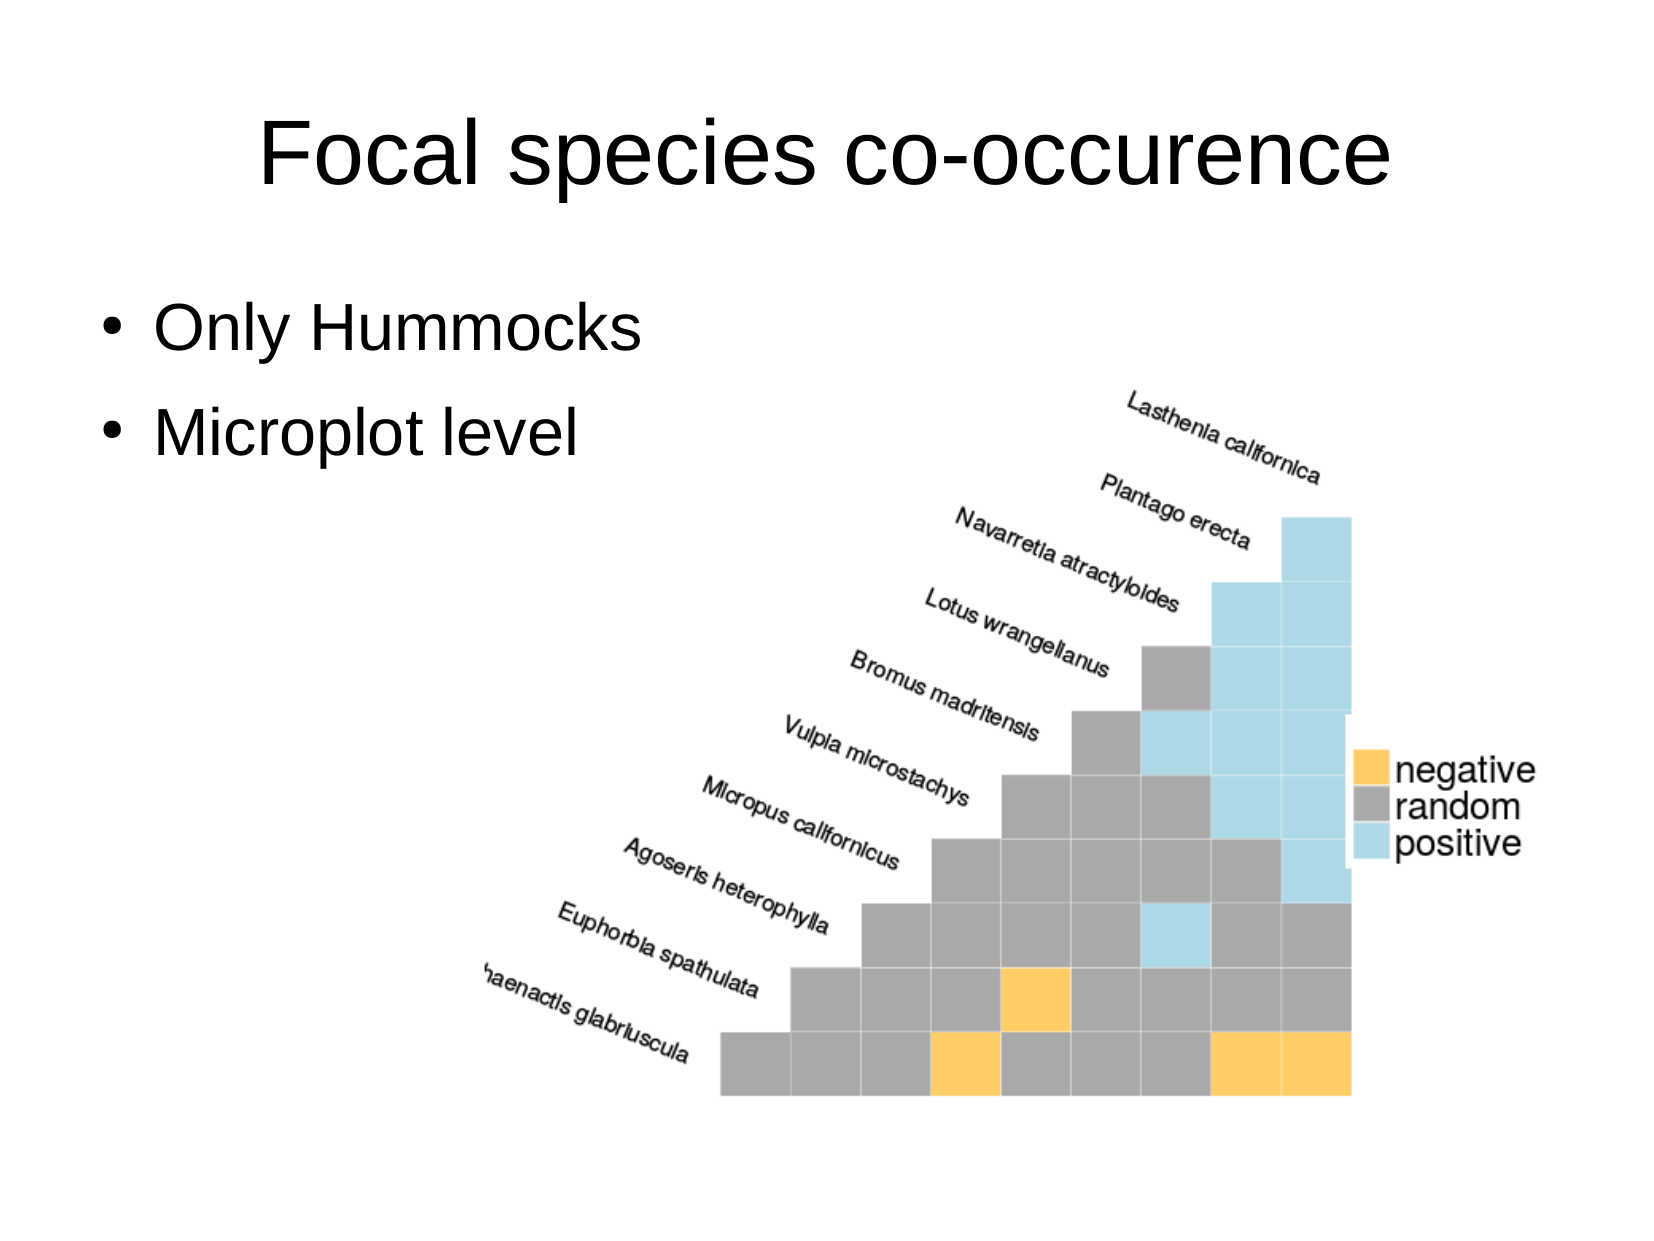

# Focal species co-occurence
Only Hummocks
Microplot level